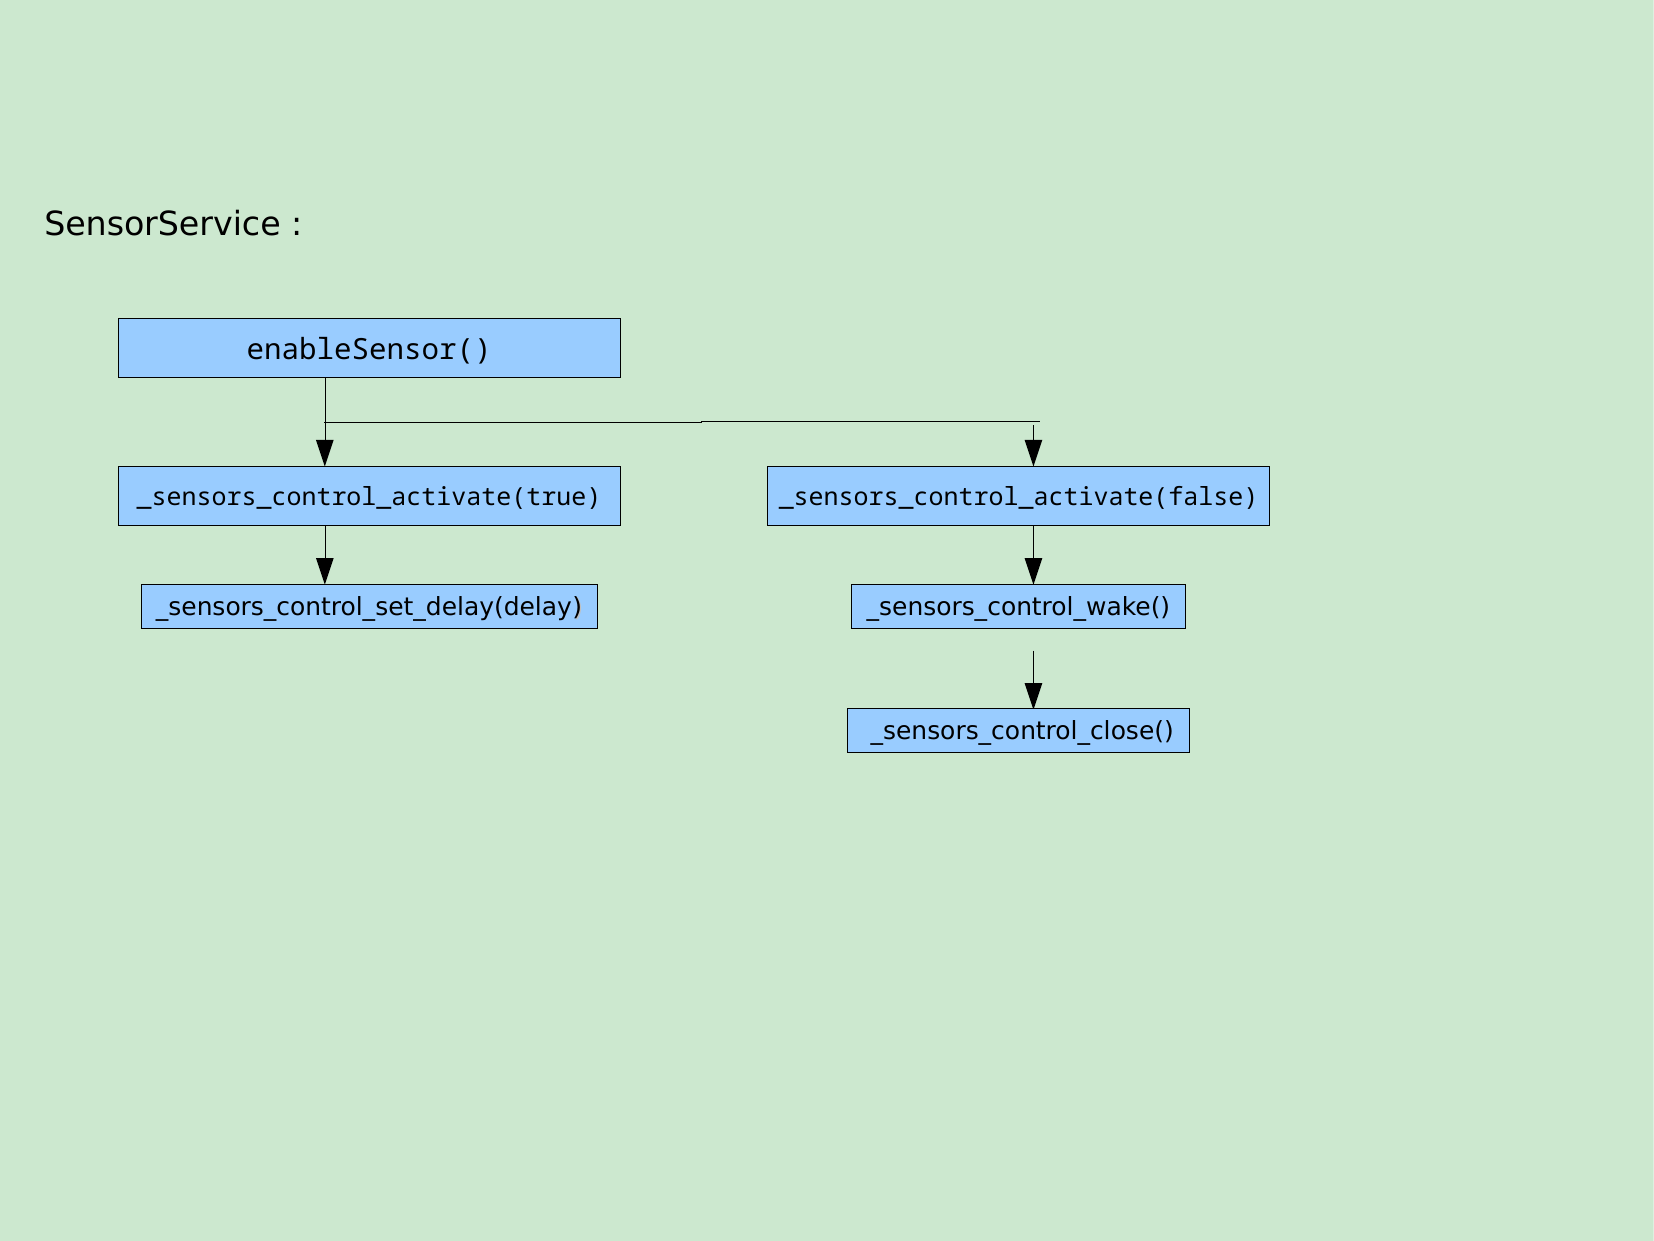

SensorService :
#
enableSensor()
_sensors_control_activate(true)
_sensors_control_activate(false)
_sensors_control_set_delay(delay)
_sensors_control_wake()
 _sensors_control_close()